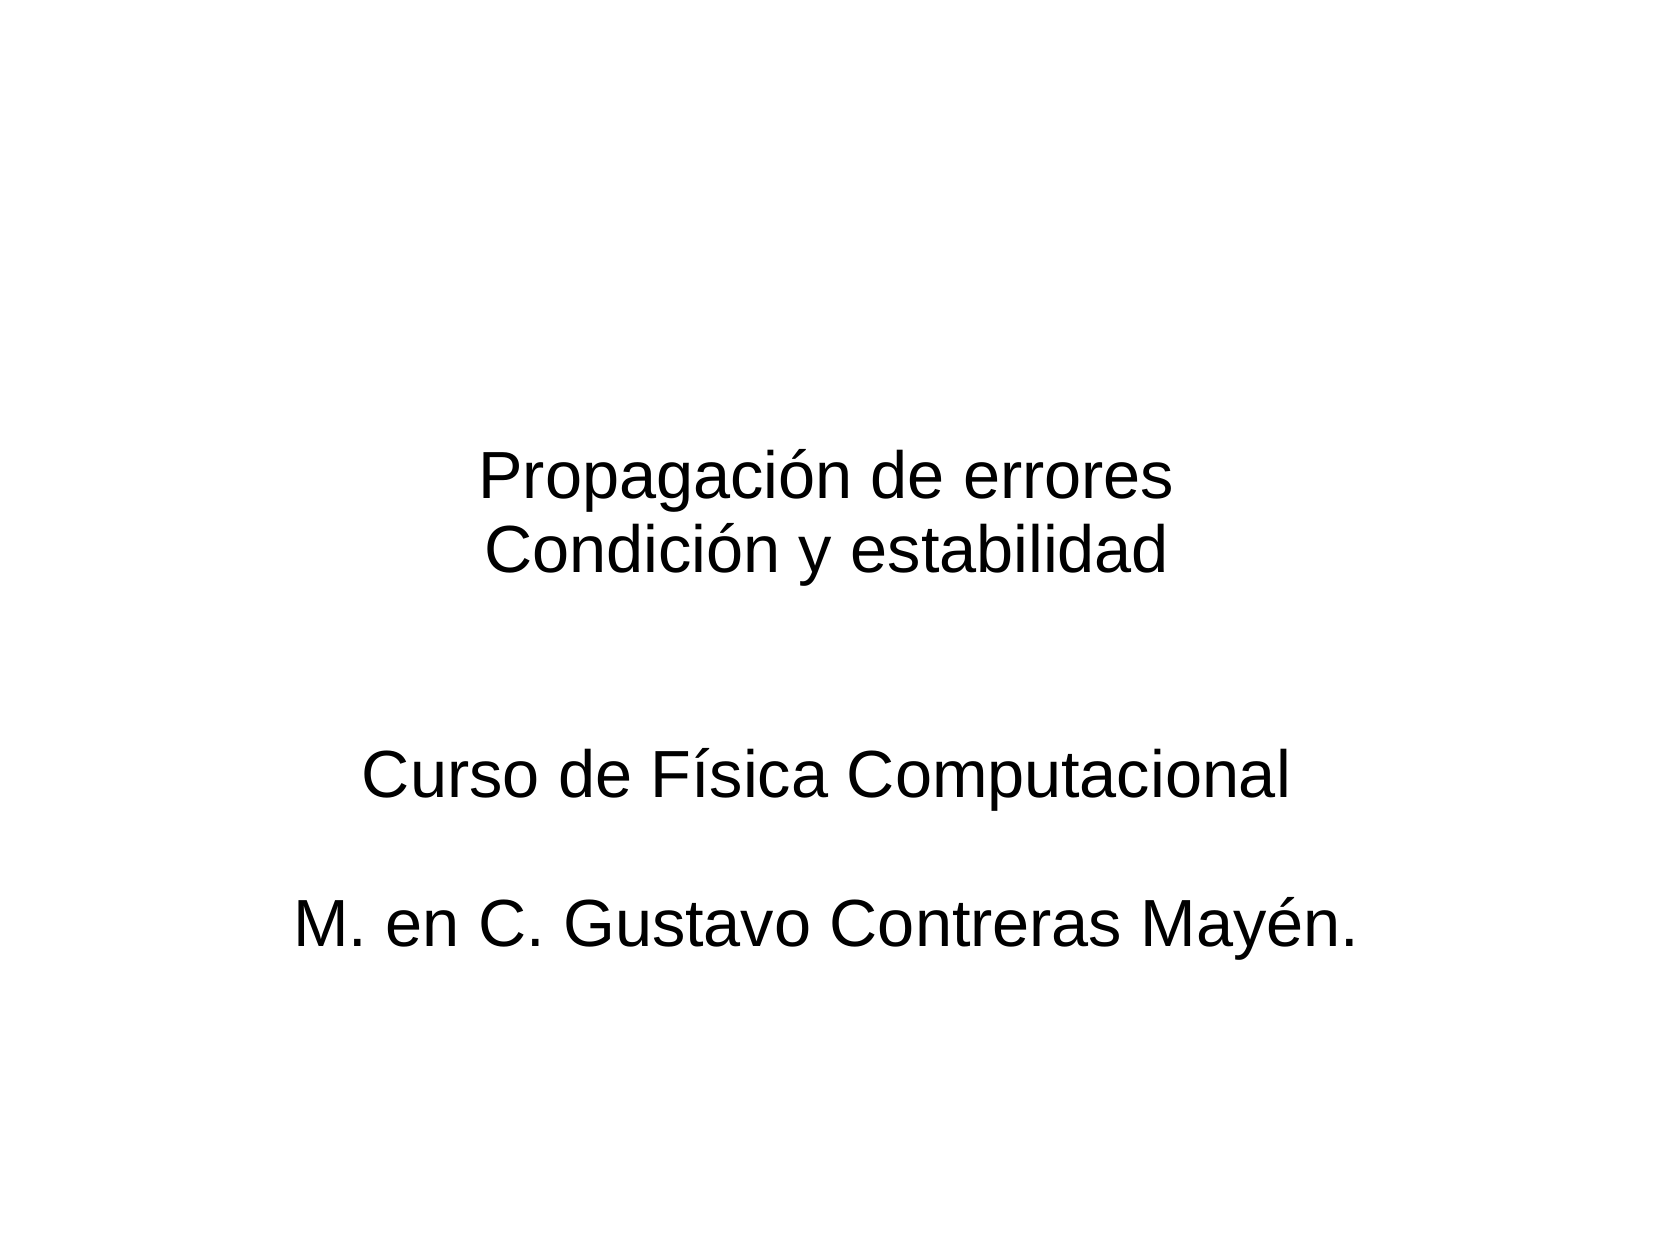

#
Propagación de errores
Condición y estabilidad
Curso de Física Computacional
M. en C. Gustavo Contreras Mayén.